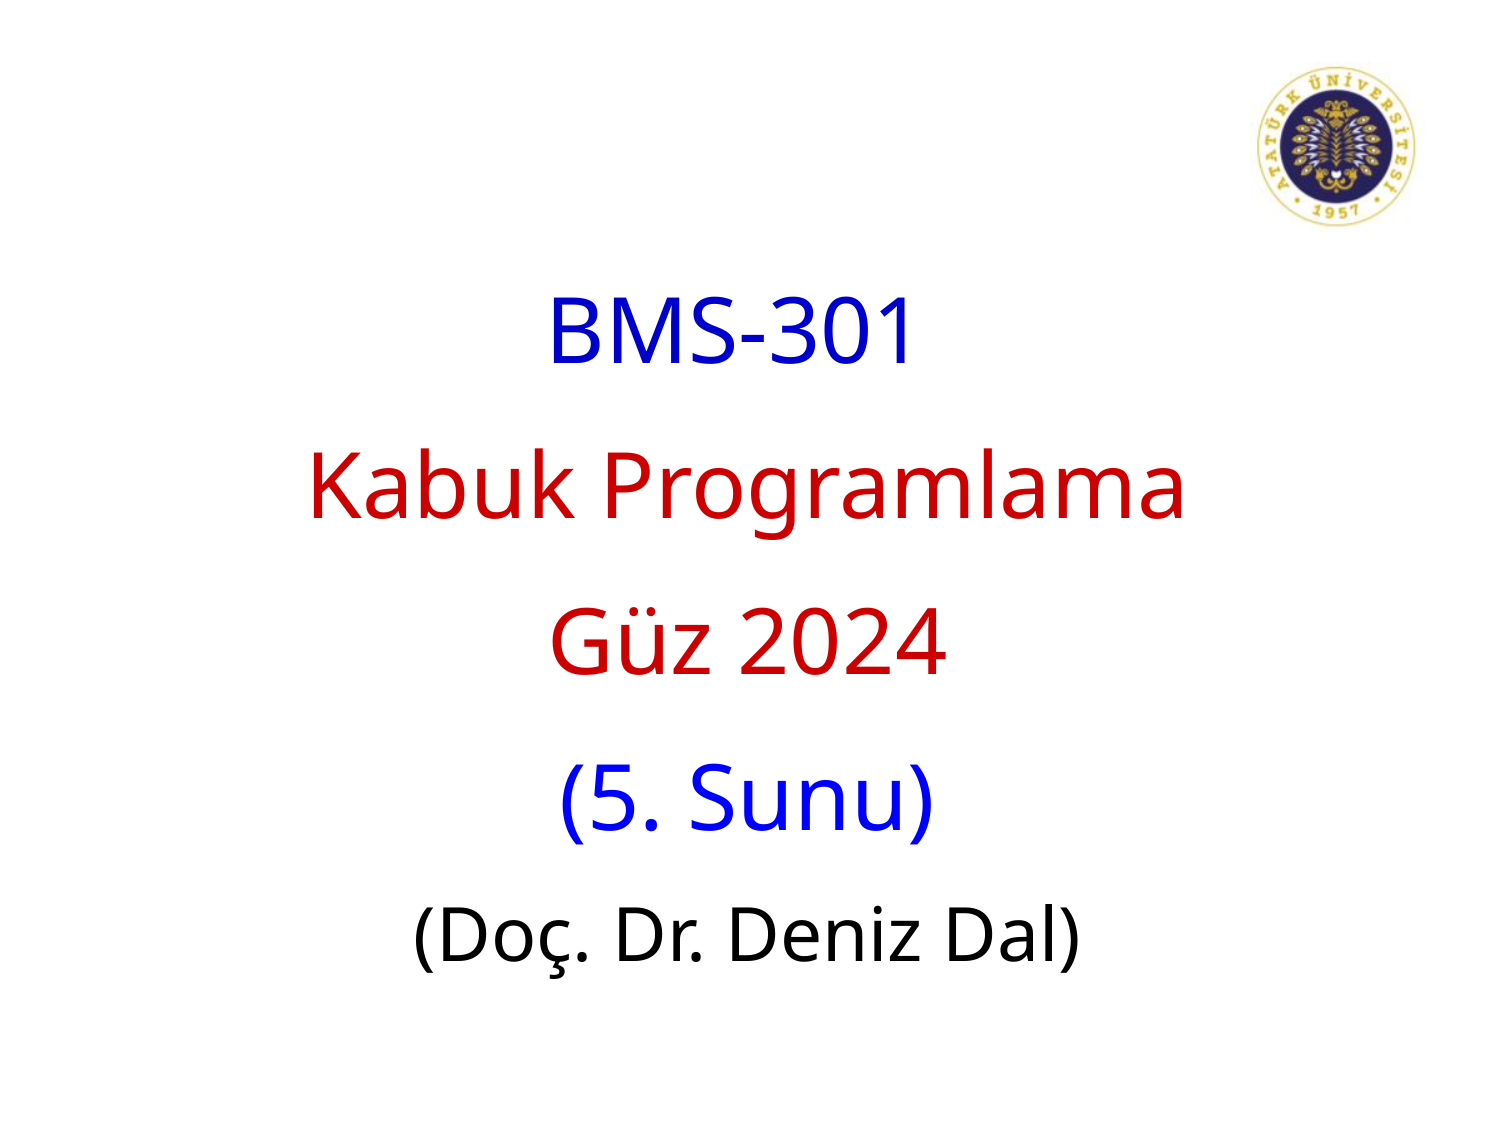

BMS-301
Kabuk Programlama
Güz 2024
(5. Sunu)
(Doç. Dr. Deniz Dal)